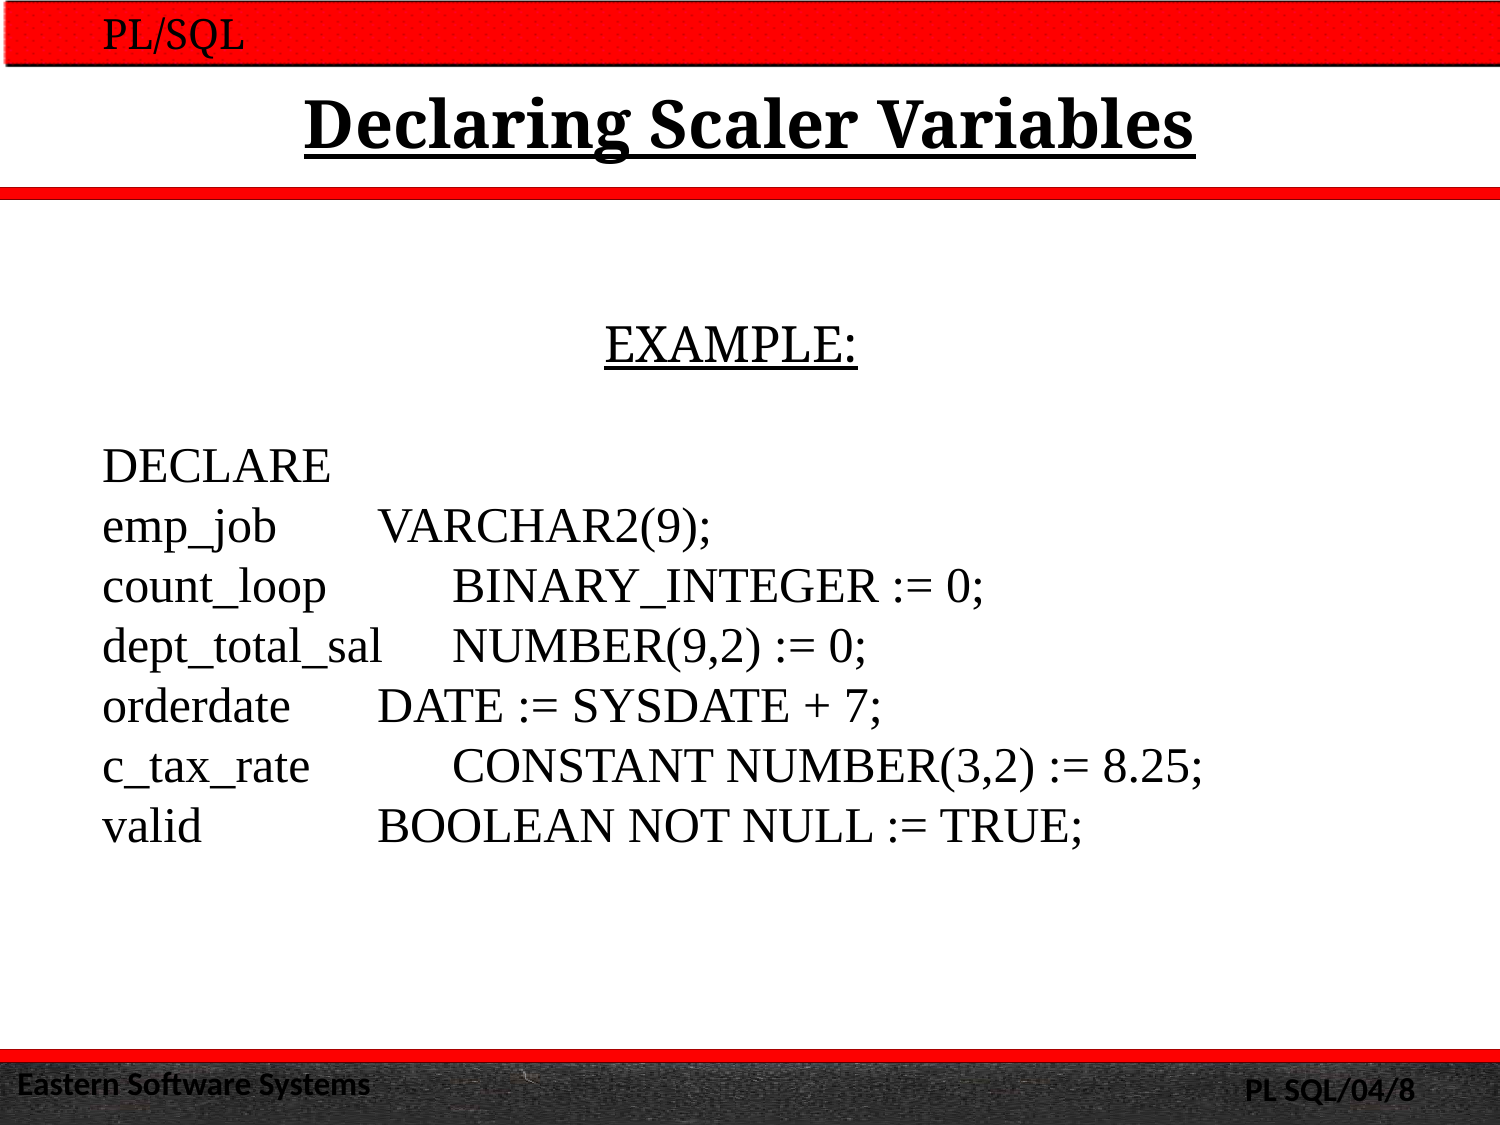

PL/SQL
Declaring Scaler Variables
EXAMPLE:
 DECLARE
 emp_job		VARCHAR2(9);
 count_loop	 	BINARY_INTEGER := 0;
 dept_total_sal	NUMBER(9,2) := 0;
 orderdate		DATE := SYSDATE + 7;
 c_tax_rate		CONSTANT NUMBER(3,2) := 8.25;
 valid			BOOLEAN NOT NULL := TRUE;
Eastern Software Systems
				 PL SQL/04/8